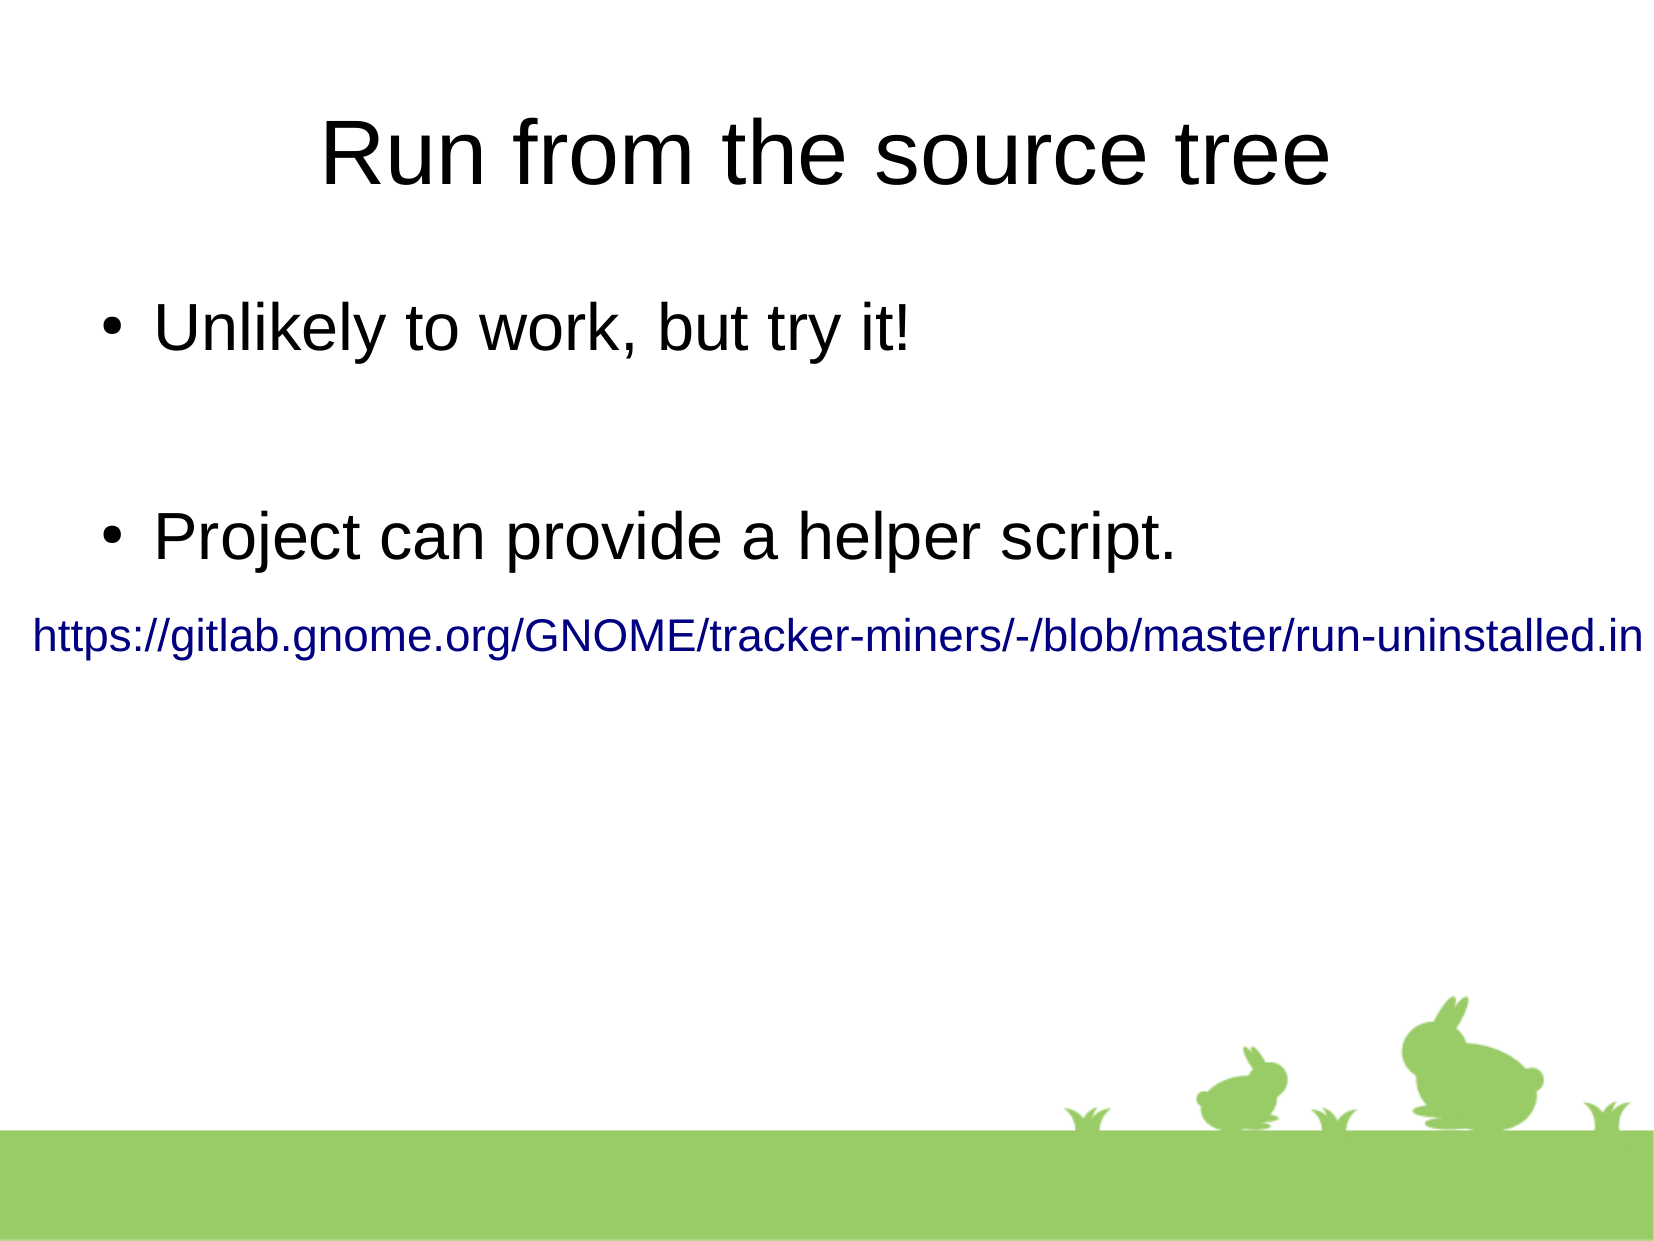

# Run from the source tree
Unlikely to work, but try it!
Project can provide a helper script.
https://gitlab.gnome.org/GNOME/tracker-miners/-/blob/master/run-uninstalled.in